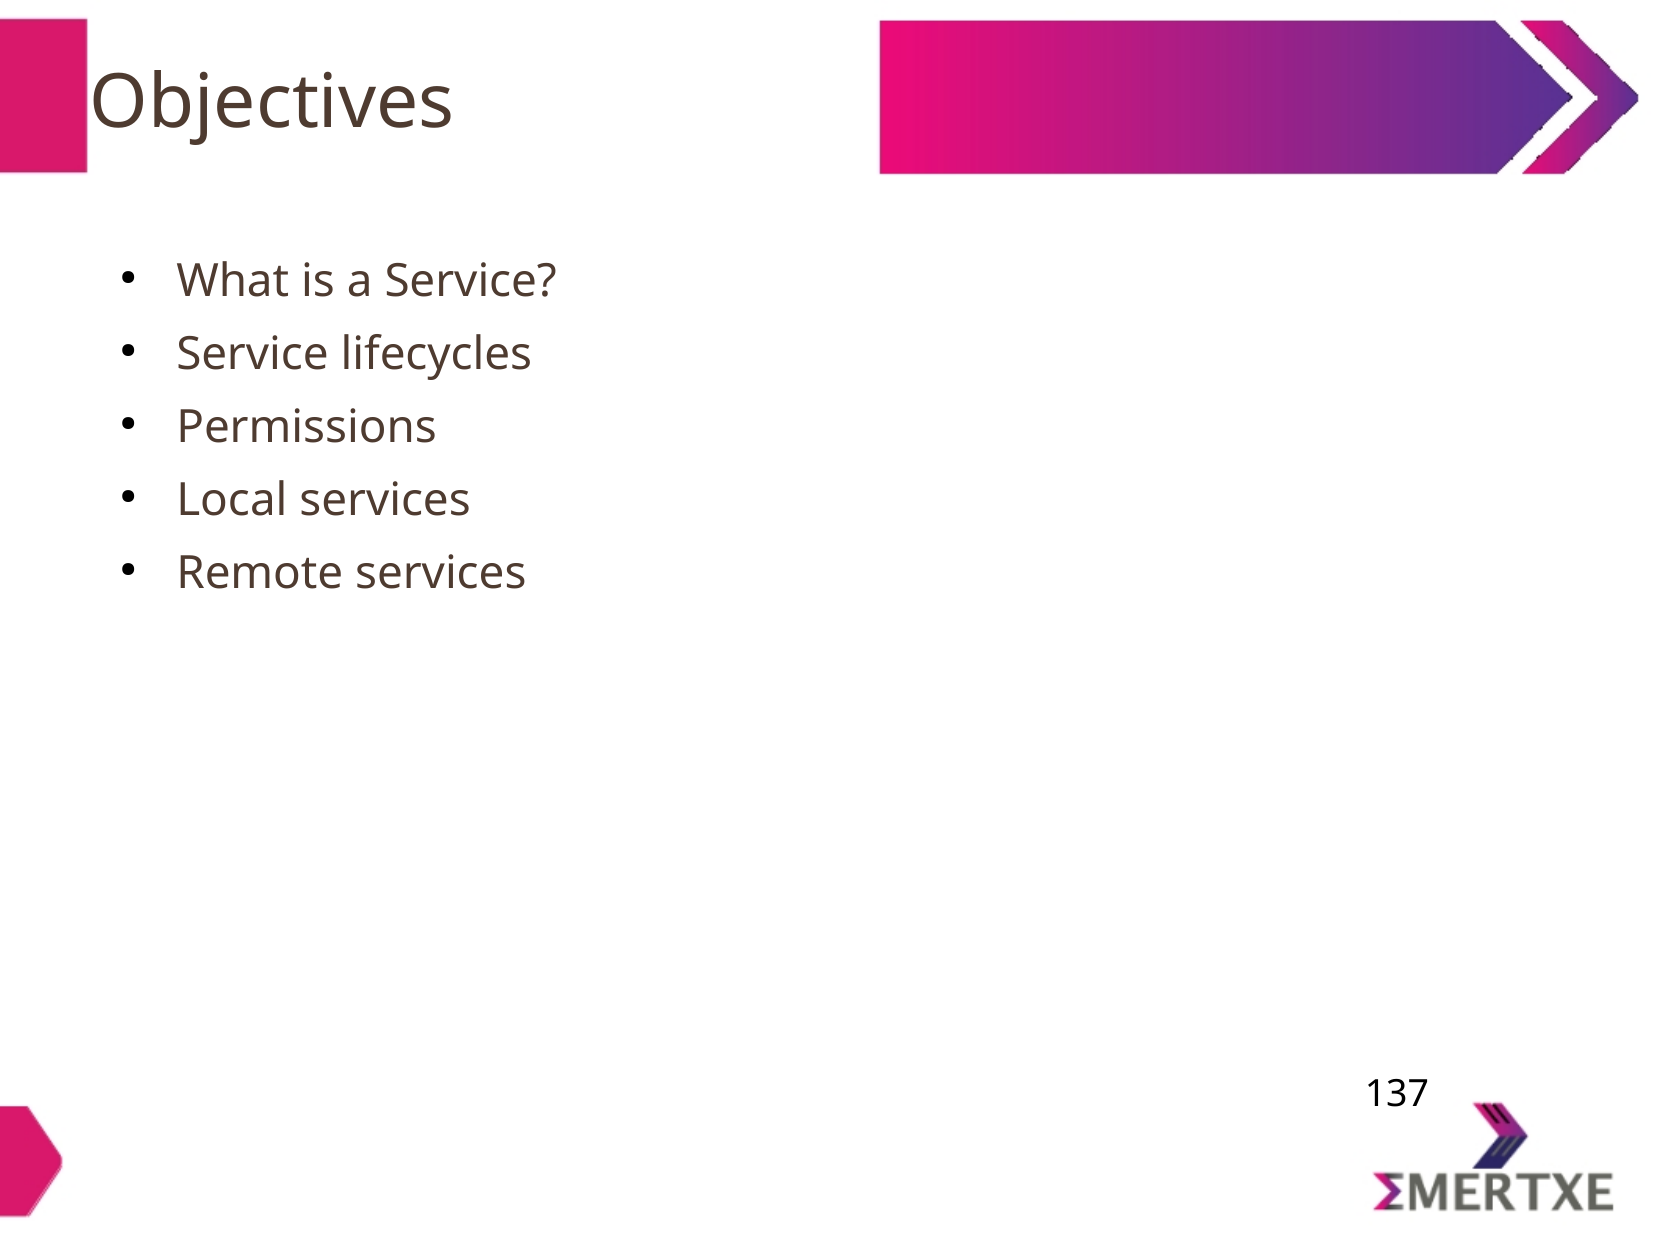

# Objectives
What is a Service?
Service lifecycles
Permissions
Local services
Remote services